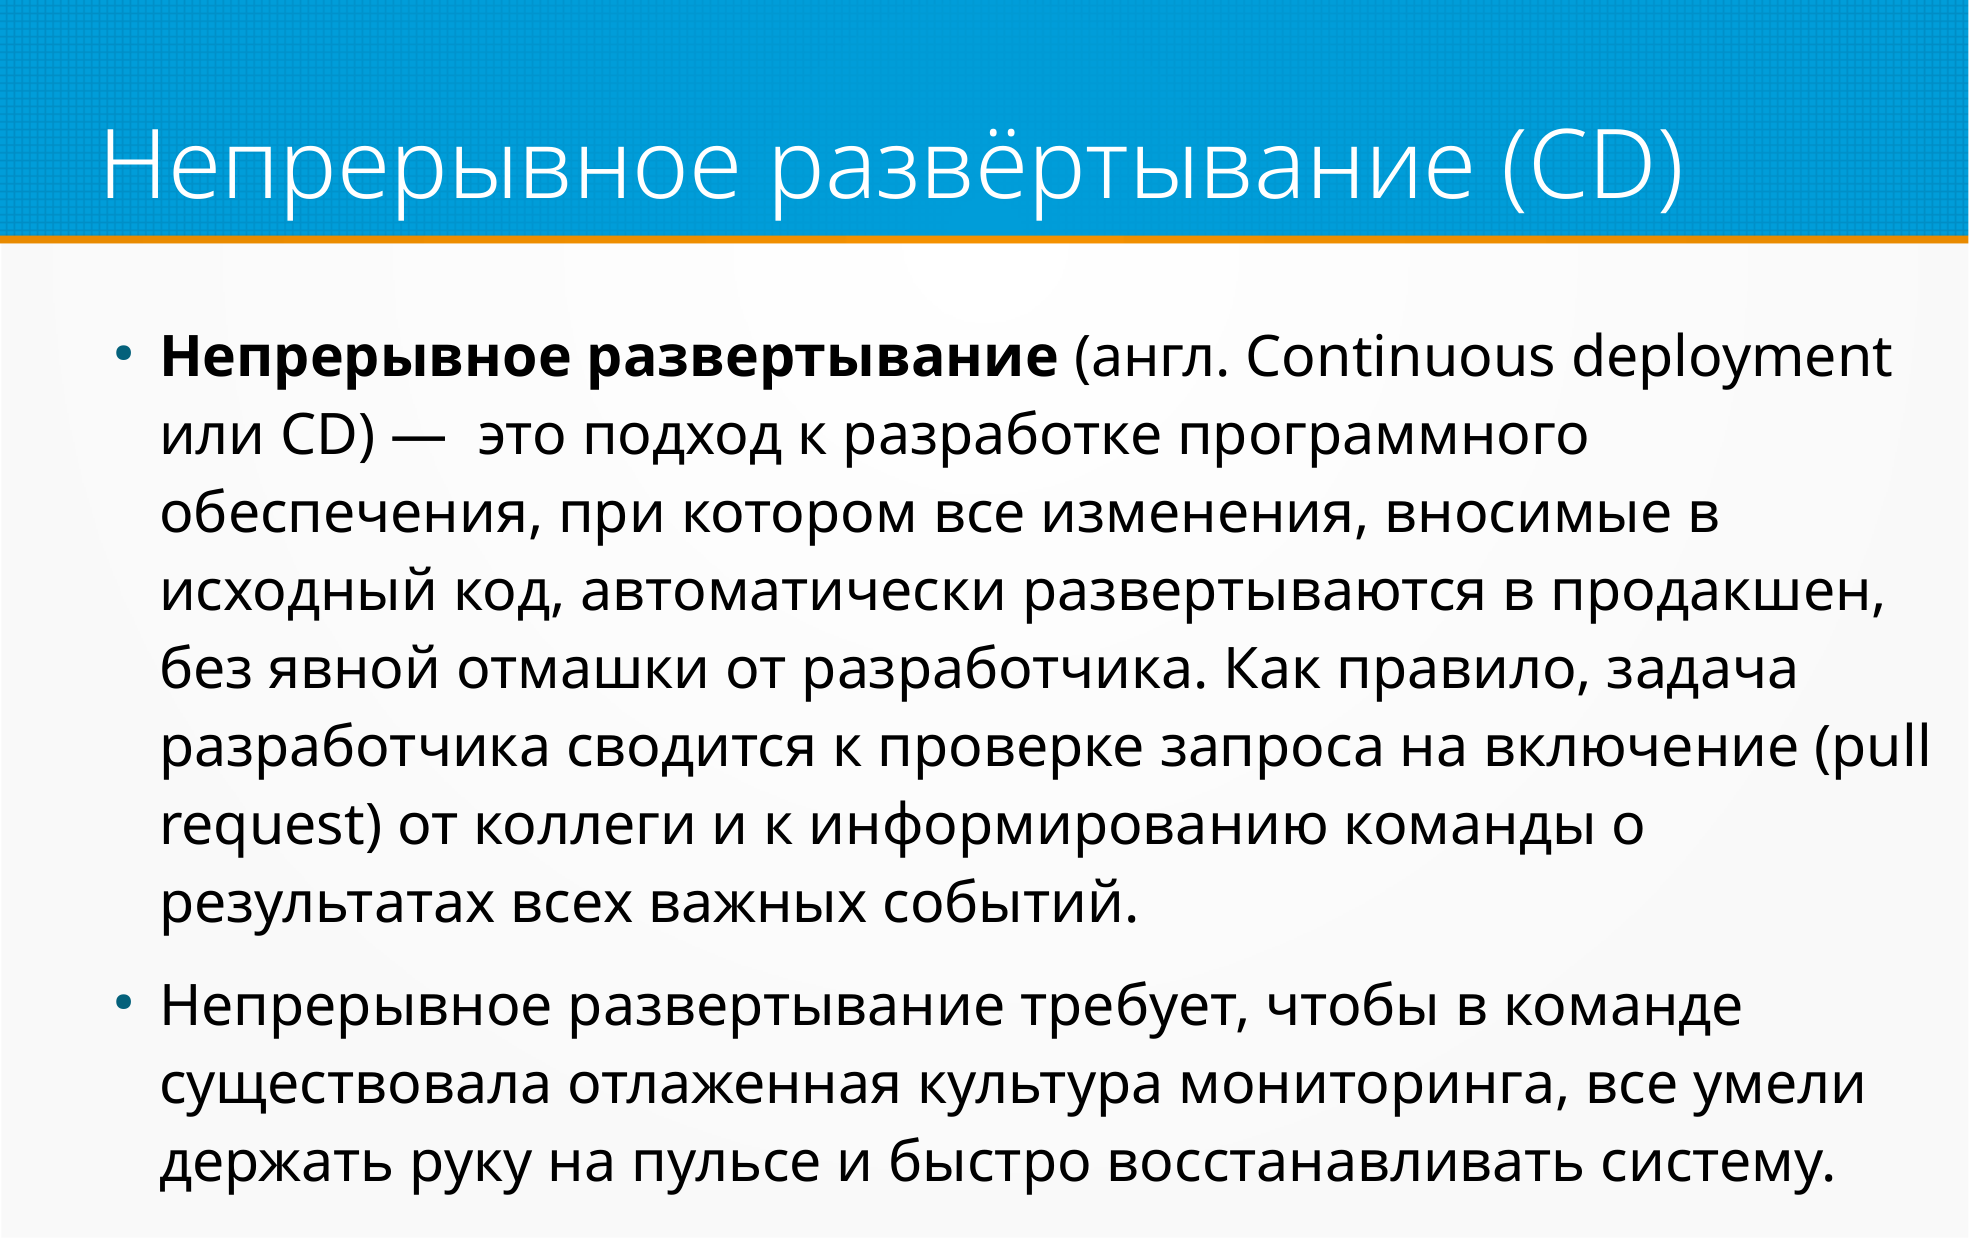

# Непрерывное развёртывание (CD)
Непрерывное развертывание (англ. Continuous deployment или CD) — это подход к разработке программного обеспечения, при котором все изменения, вносимые в исходный код, автоматически развертываются в продакшен, без явной отмашки от разработчика. Как правило, задача разработчика сводится к проверке запроса на включение (pull request) от коллеги и к информированию команды о результатах всех важных событий.
Непрерывное развертывание требует, чтобы в команде существовала отлаженная культура мониторинга, все умели держать руку на пульсе и быстро восстанавливать систему.